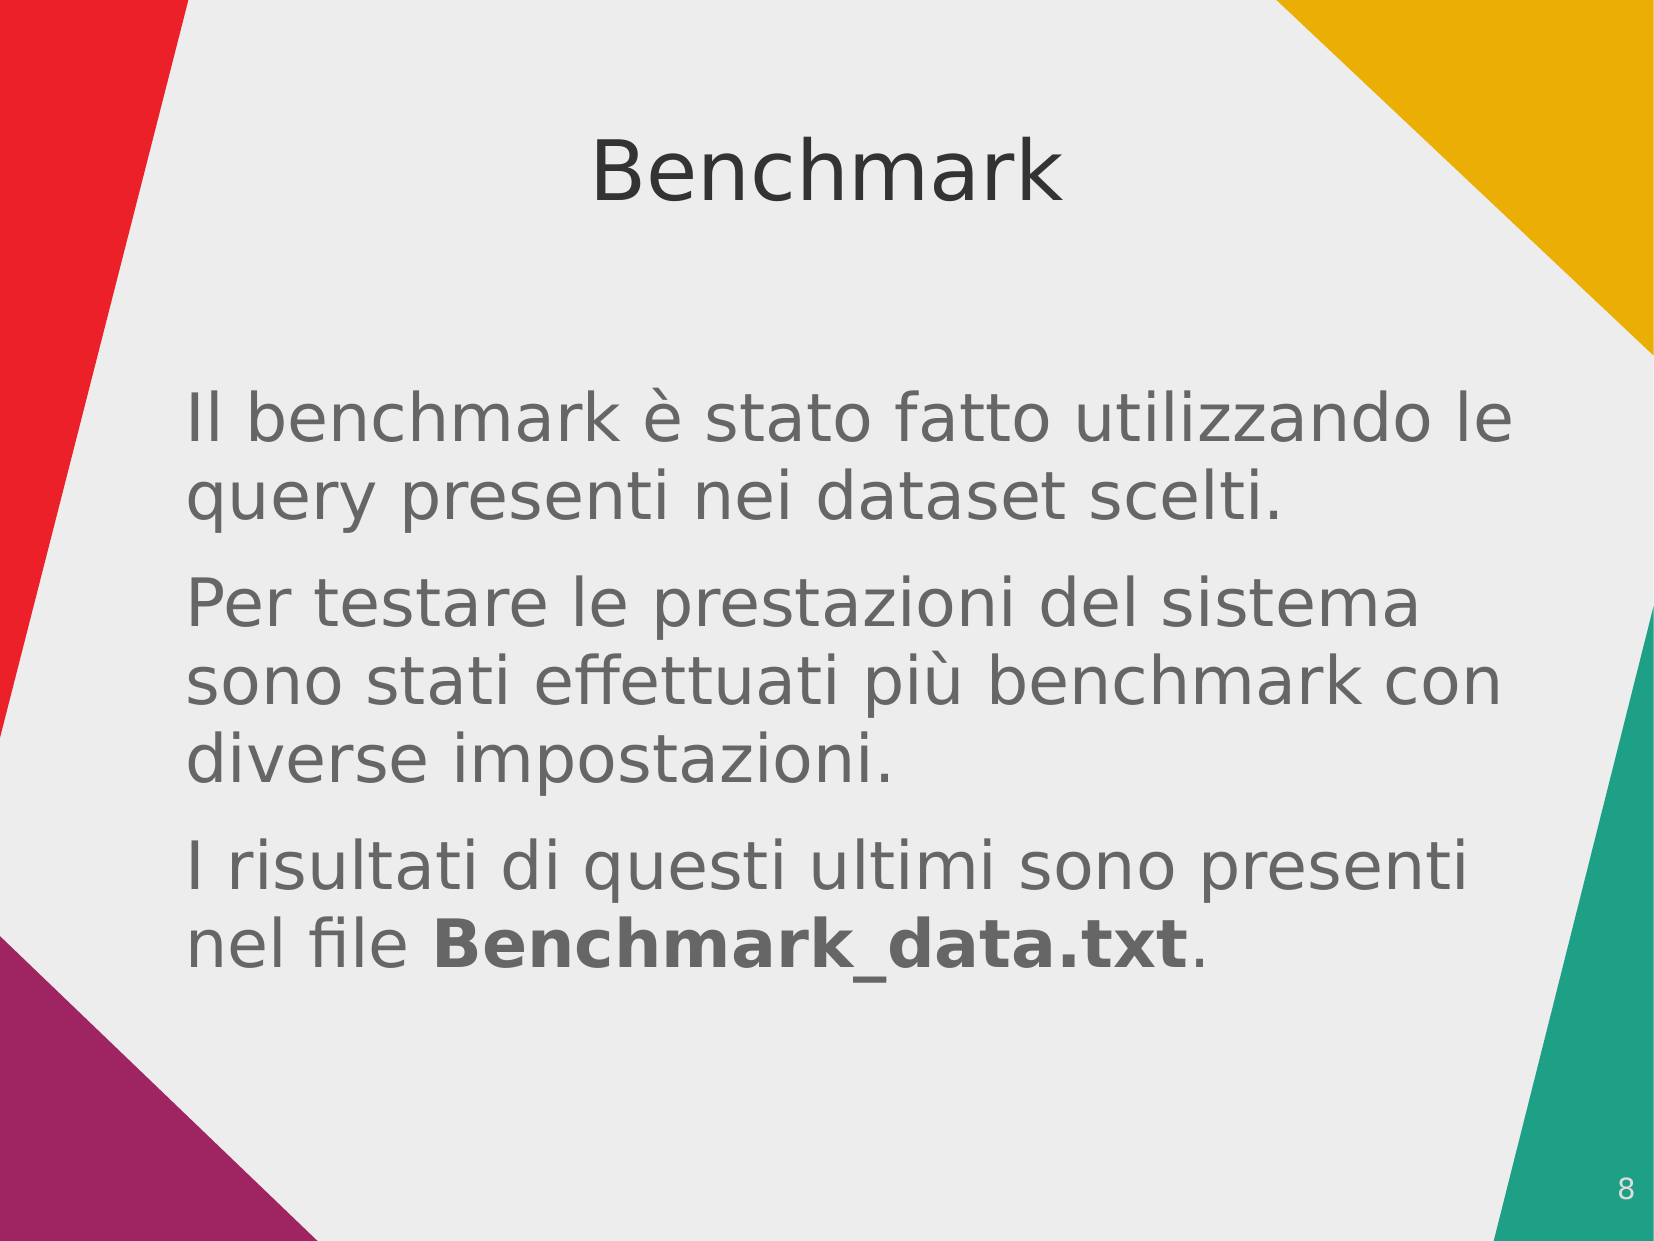

# Benchmark
Il benchmark è stato fatto utilizzando le query presenti nei dataset scelti.
Per testare le prestazioni del sistema sono stati effettuati più benchmark con diverse impostazioni.
I risultati di questi ultimi sono presenti nel file Benchmark_data.txt.
8